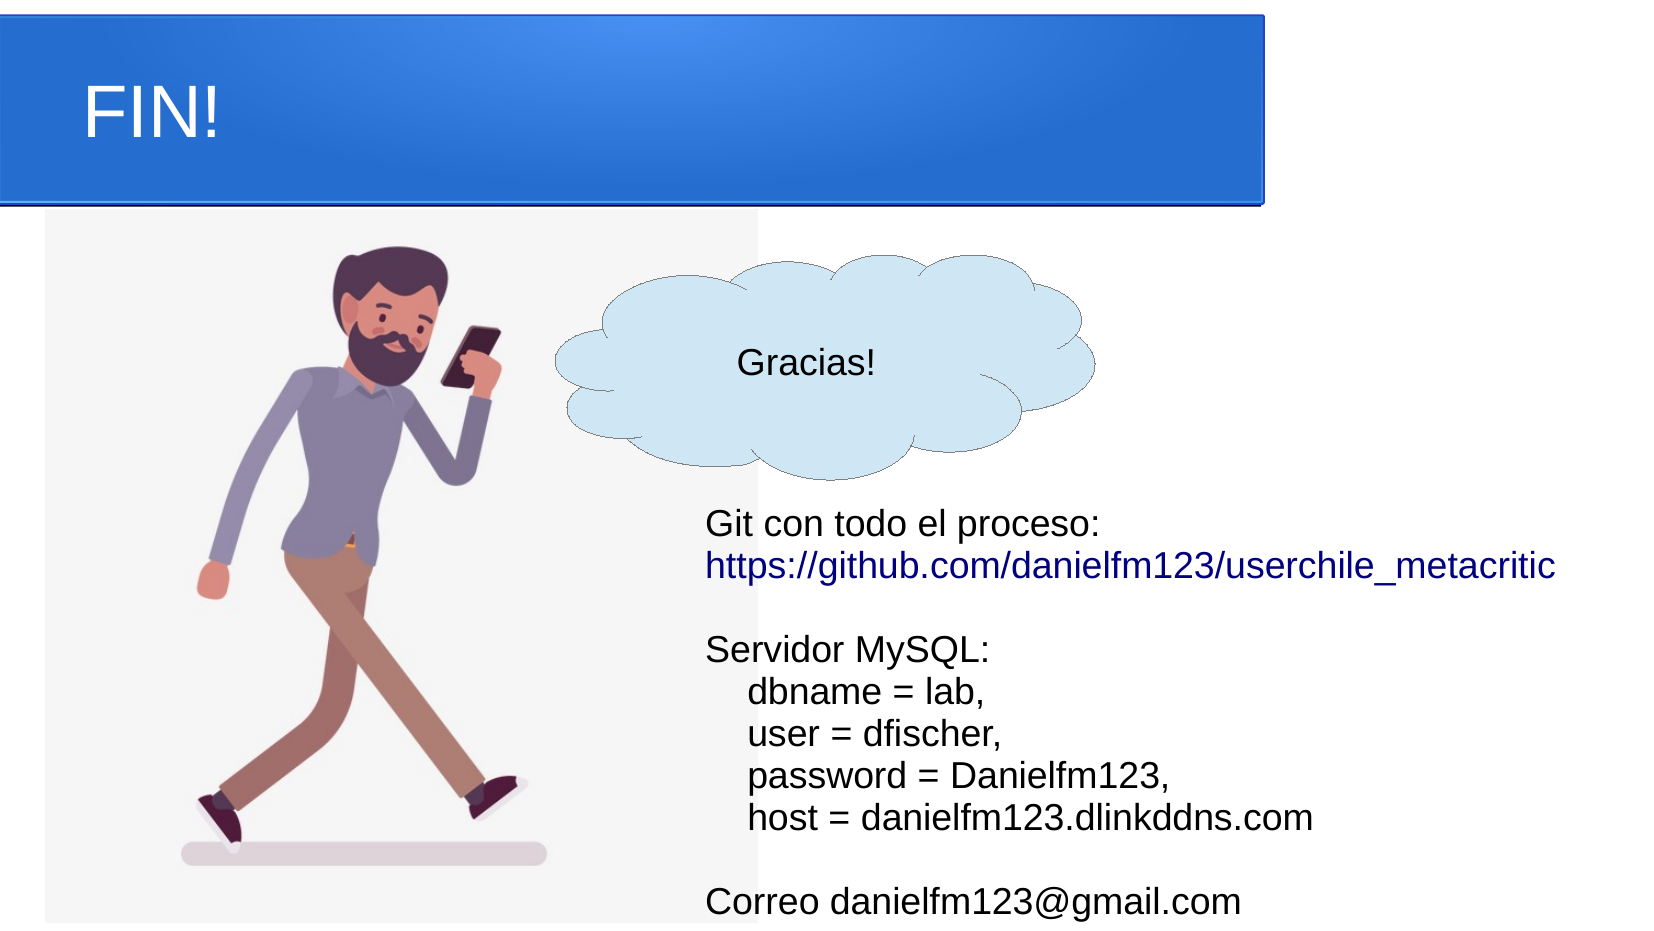

# FIN!
Gracias!
Git con todo el proceso:
https://github.com/danielfm123/userchile_metacritic
Servidor MySQL:
 dbname = lab,
 user = dfischer,
 password = Danielfm123,
 host = danielfm123.dlinkddns.com
Correo danielfm123@gmail.com